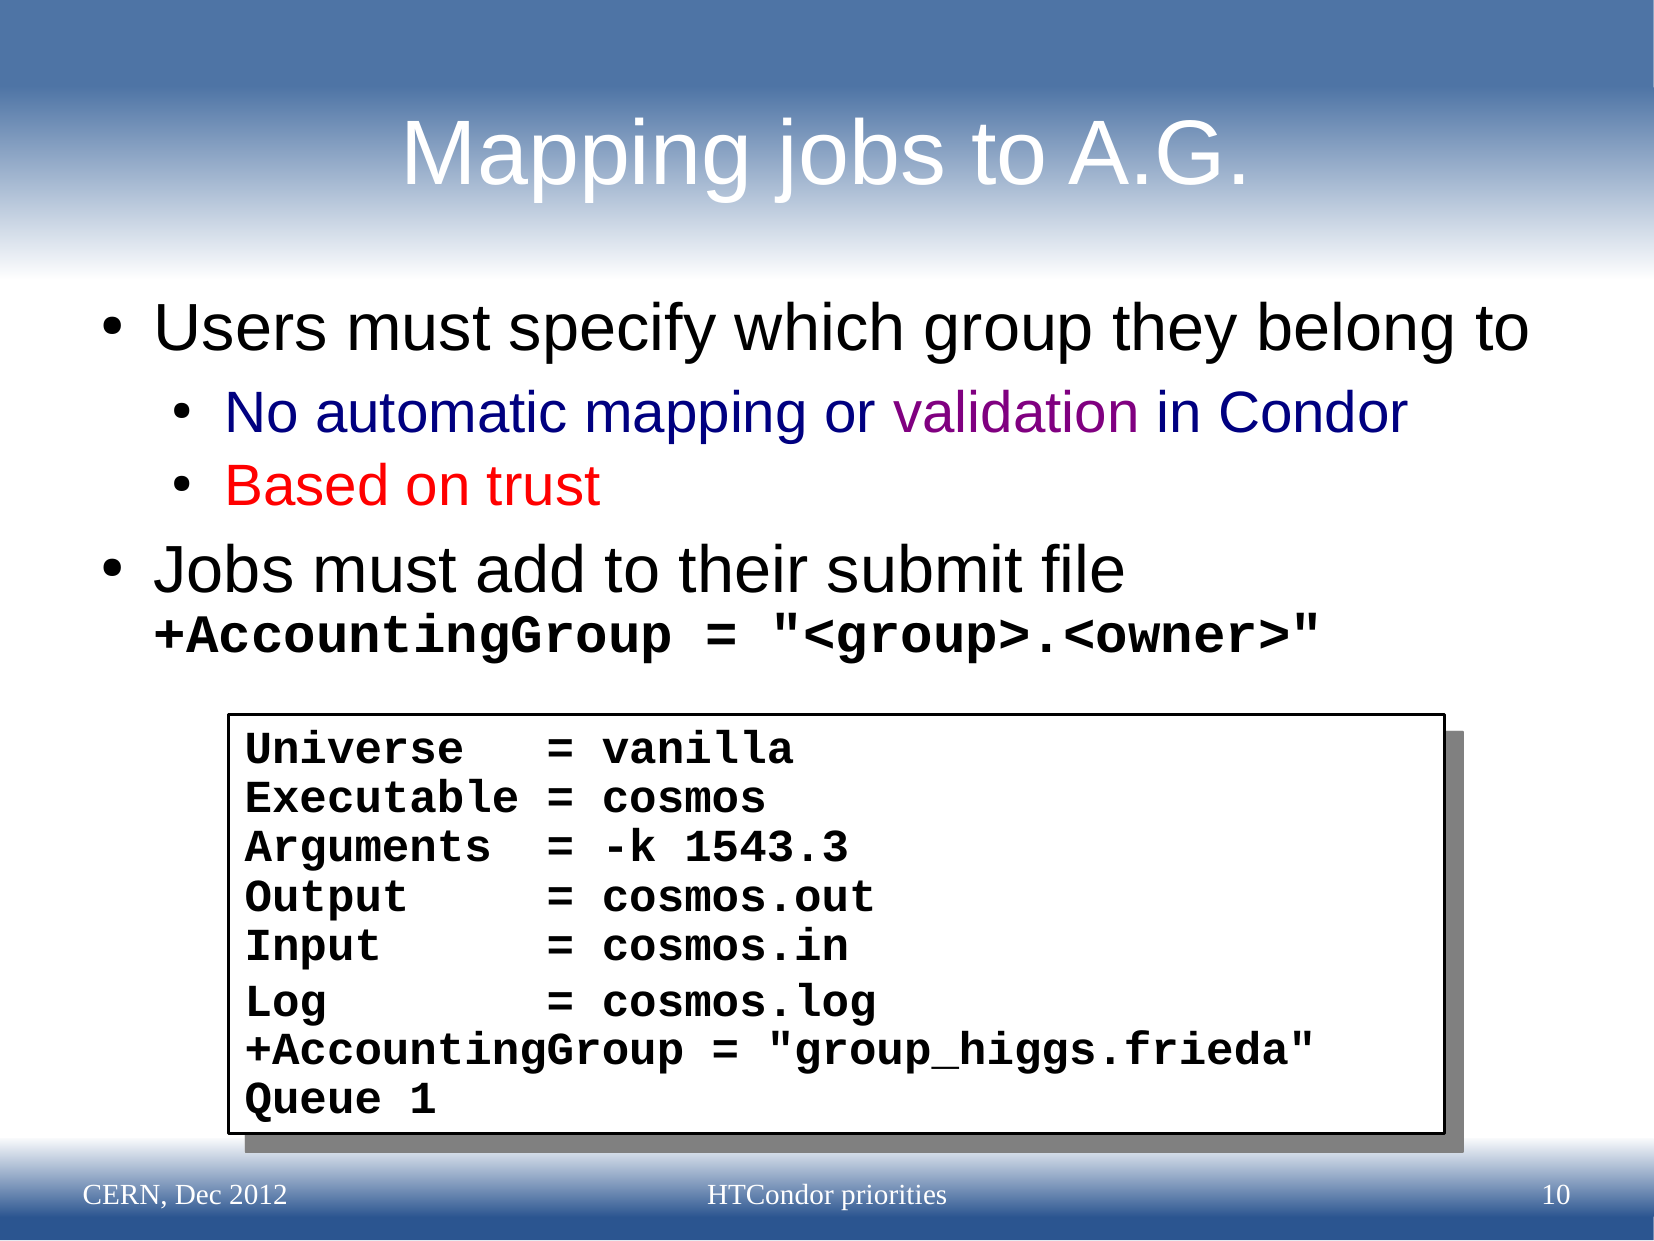

# Mapping jobs to A.G.
Users must specify which group they belong to
No automatic mapping or validation in Condor
Based on trust
Jobs must add to their submit file
+AccountingGroup = "<group>.<owner>"
Universe = vanilla
Executable = cosmos
Arguments = -k 1543.3
Output = cosmos.out
Input = cosmos.in
Log = cosmos.log
+AccountingGroup = "group_higgs.frieda"
Queue 1
CERN, Dec 2012
HTCondor priorities
10